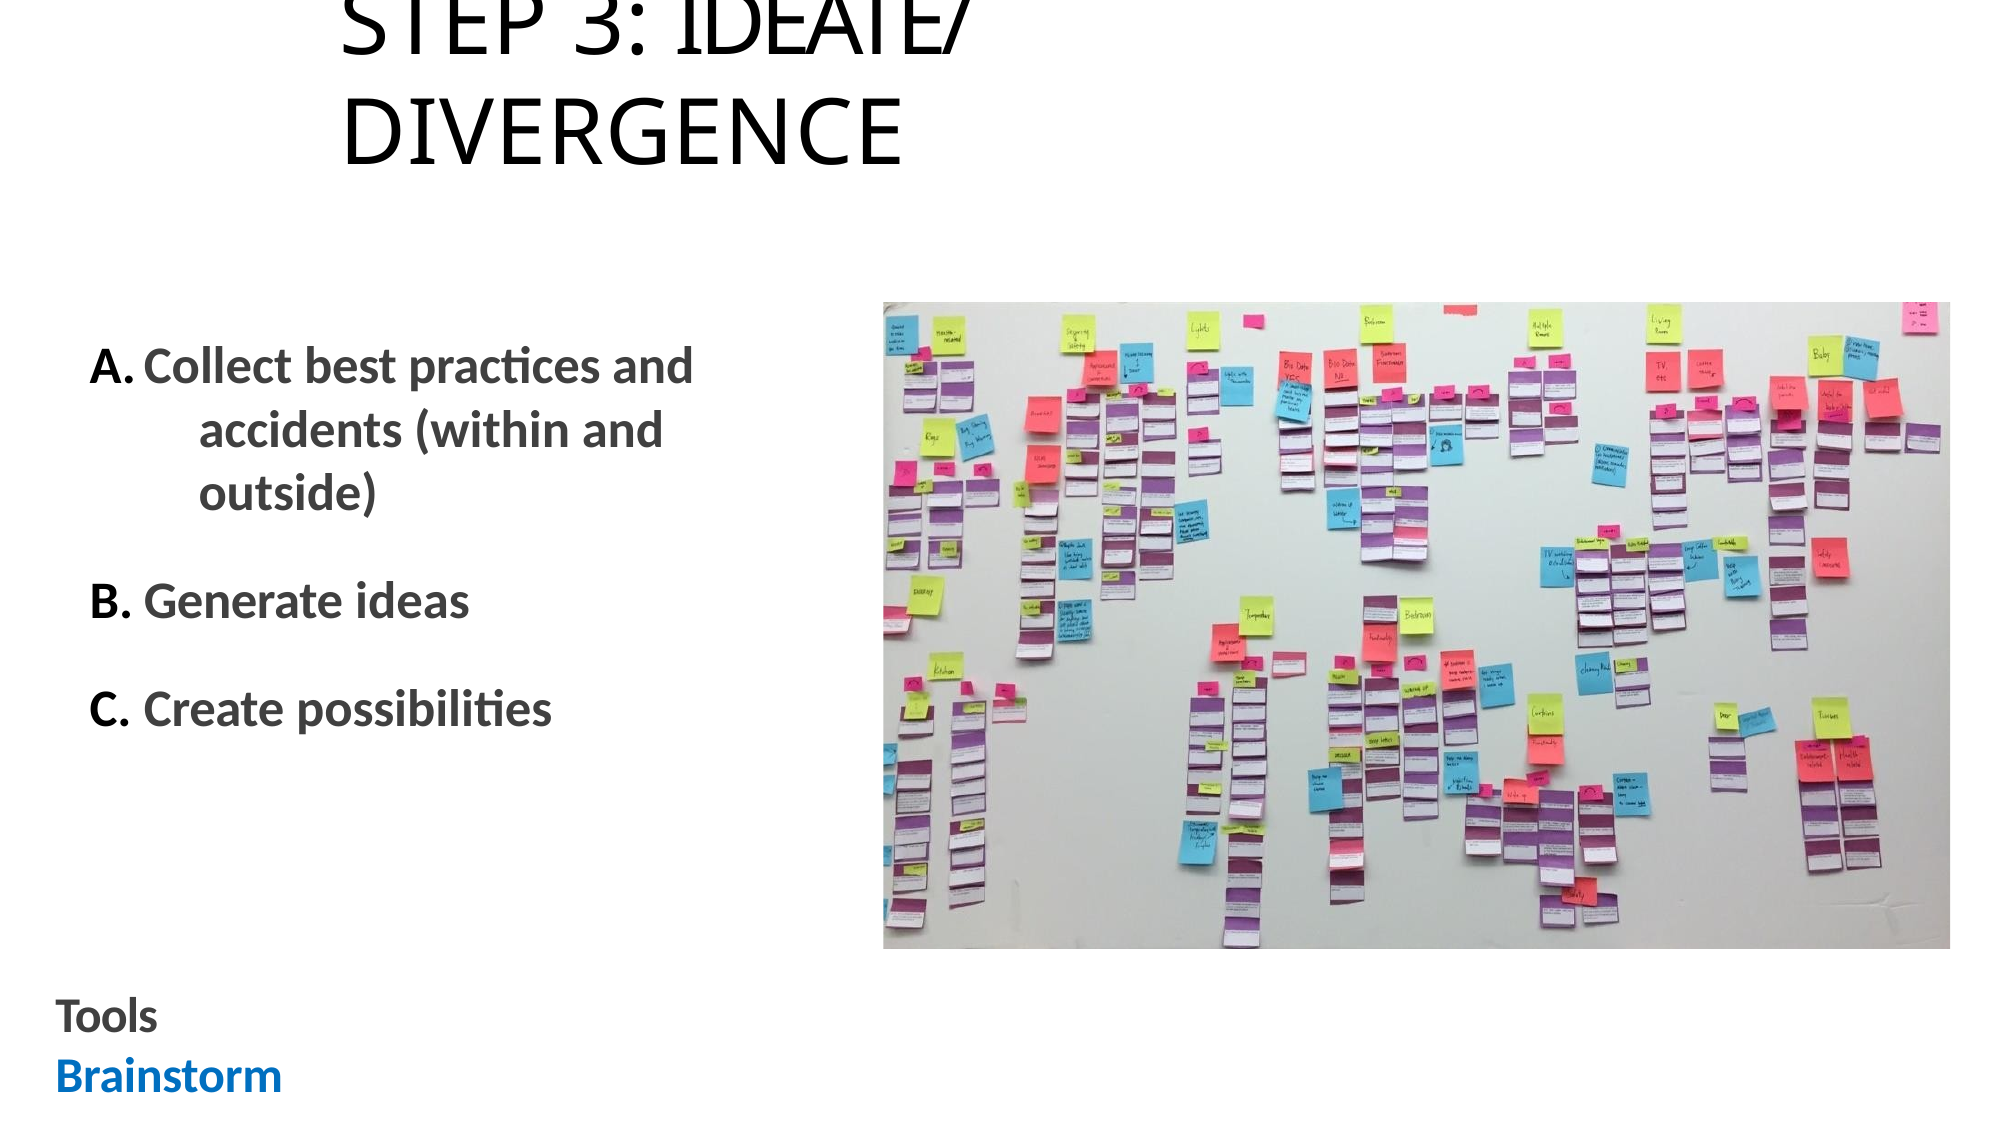

# STEP 3: IDEATE/ DIVERGENCE
Collect best practices and accidents (within and outside)
Generate ideas
Create possibilities
Tools
Brainstorm